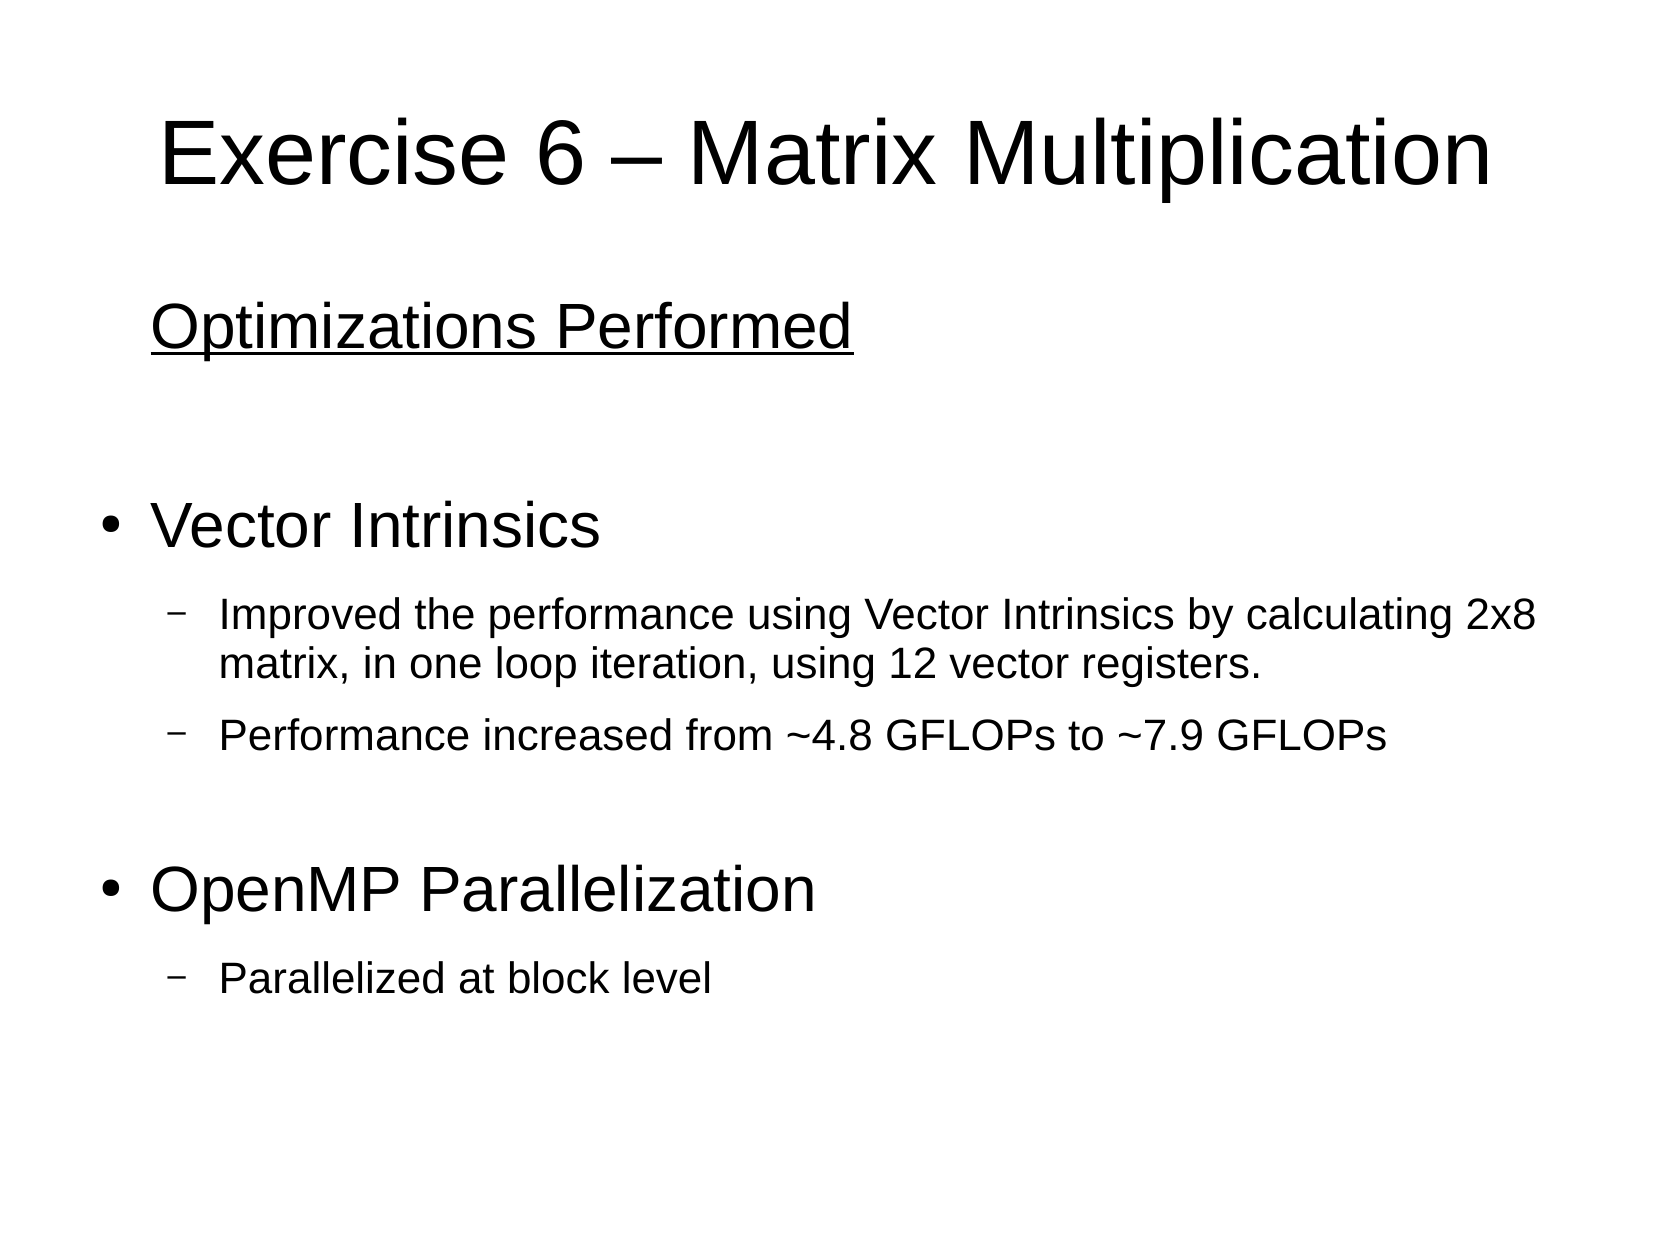

Exercise 6 – Matrix Multiplication
# Optimizations Performed
Vector Intrinsics
Improved the performance using Vector Intrinsics by calculating 2x8 matrix, in one loop iteration, using 12 vector registers.
Performance increased from ~4.8 GFLOPs to ~7.9 GFLOPs
OpenMP Parallelization
Parallelized at block level